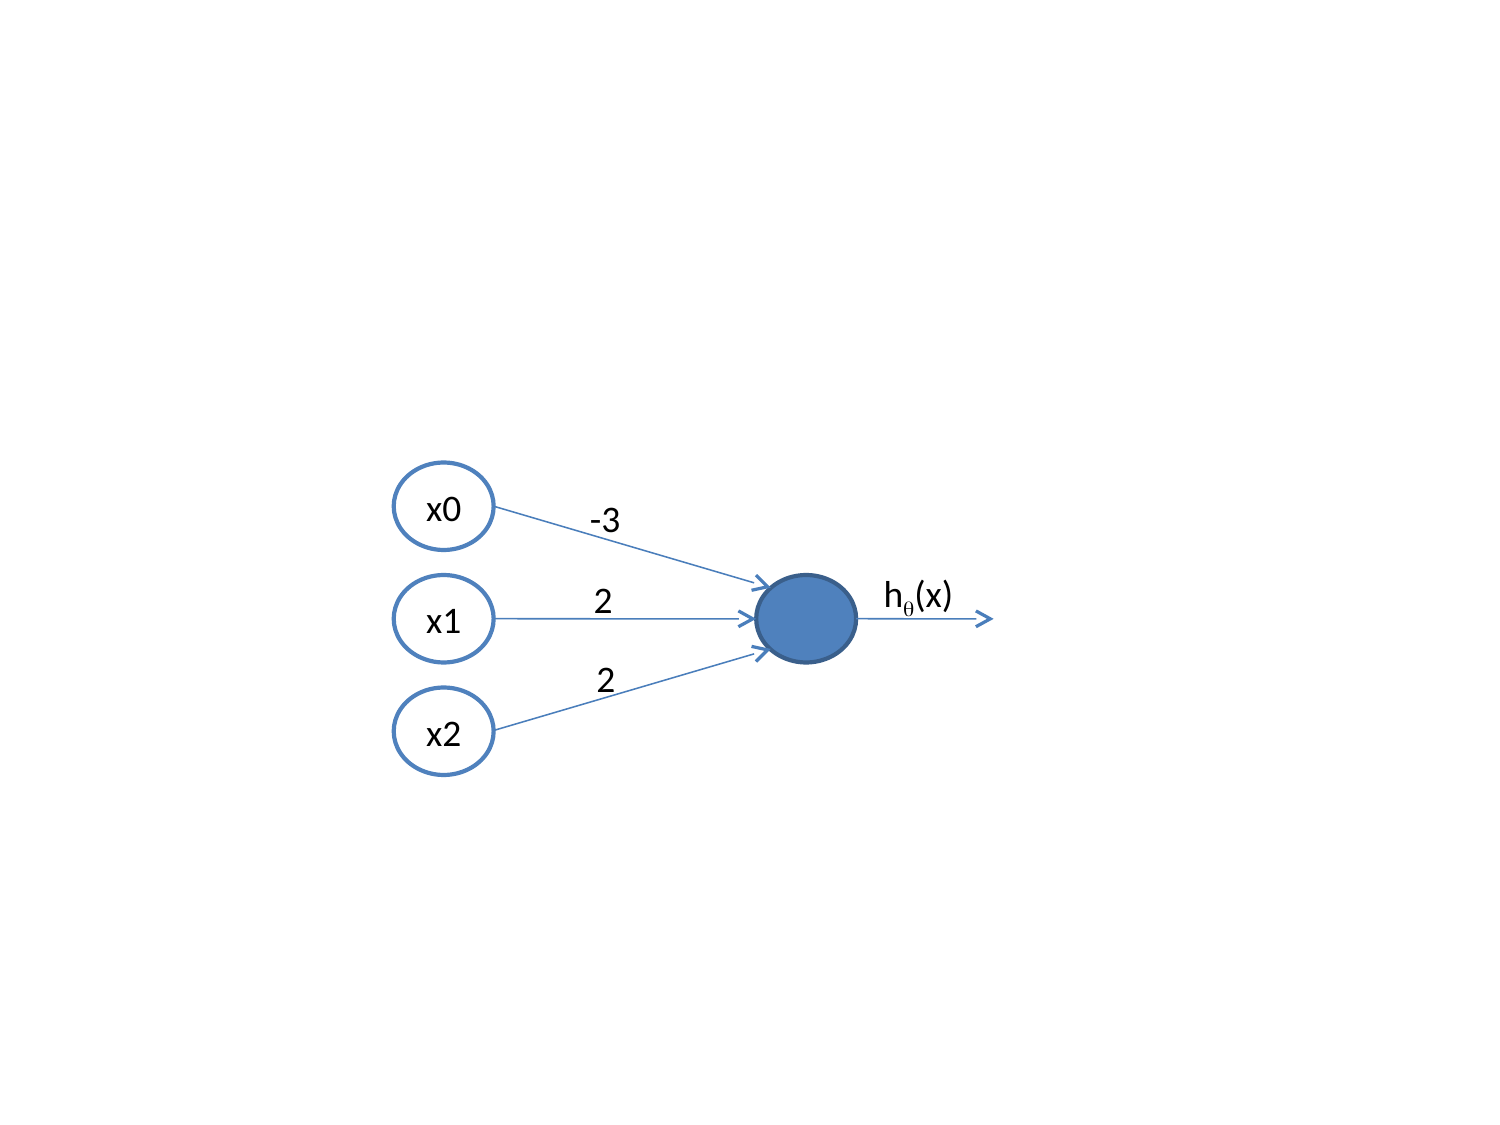

x0
-3
h(x)
2
x1
2
x2